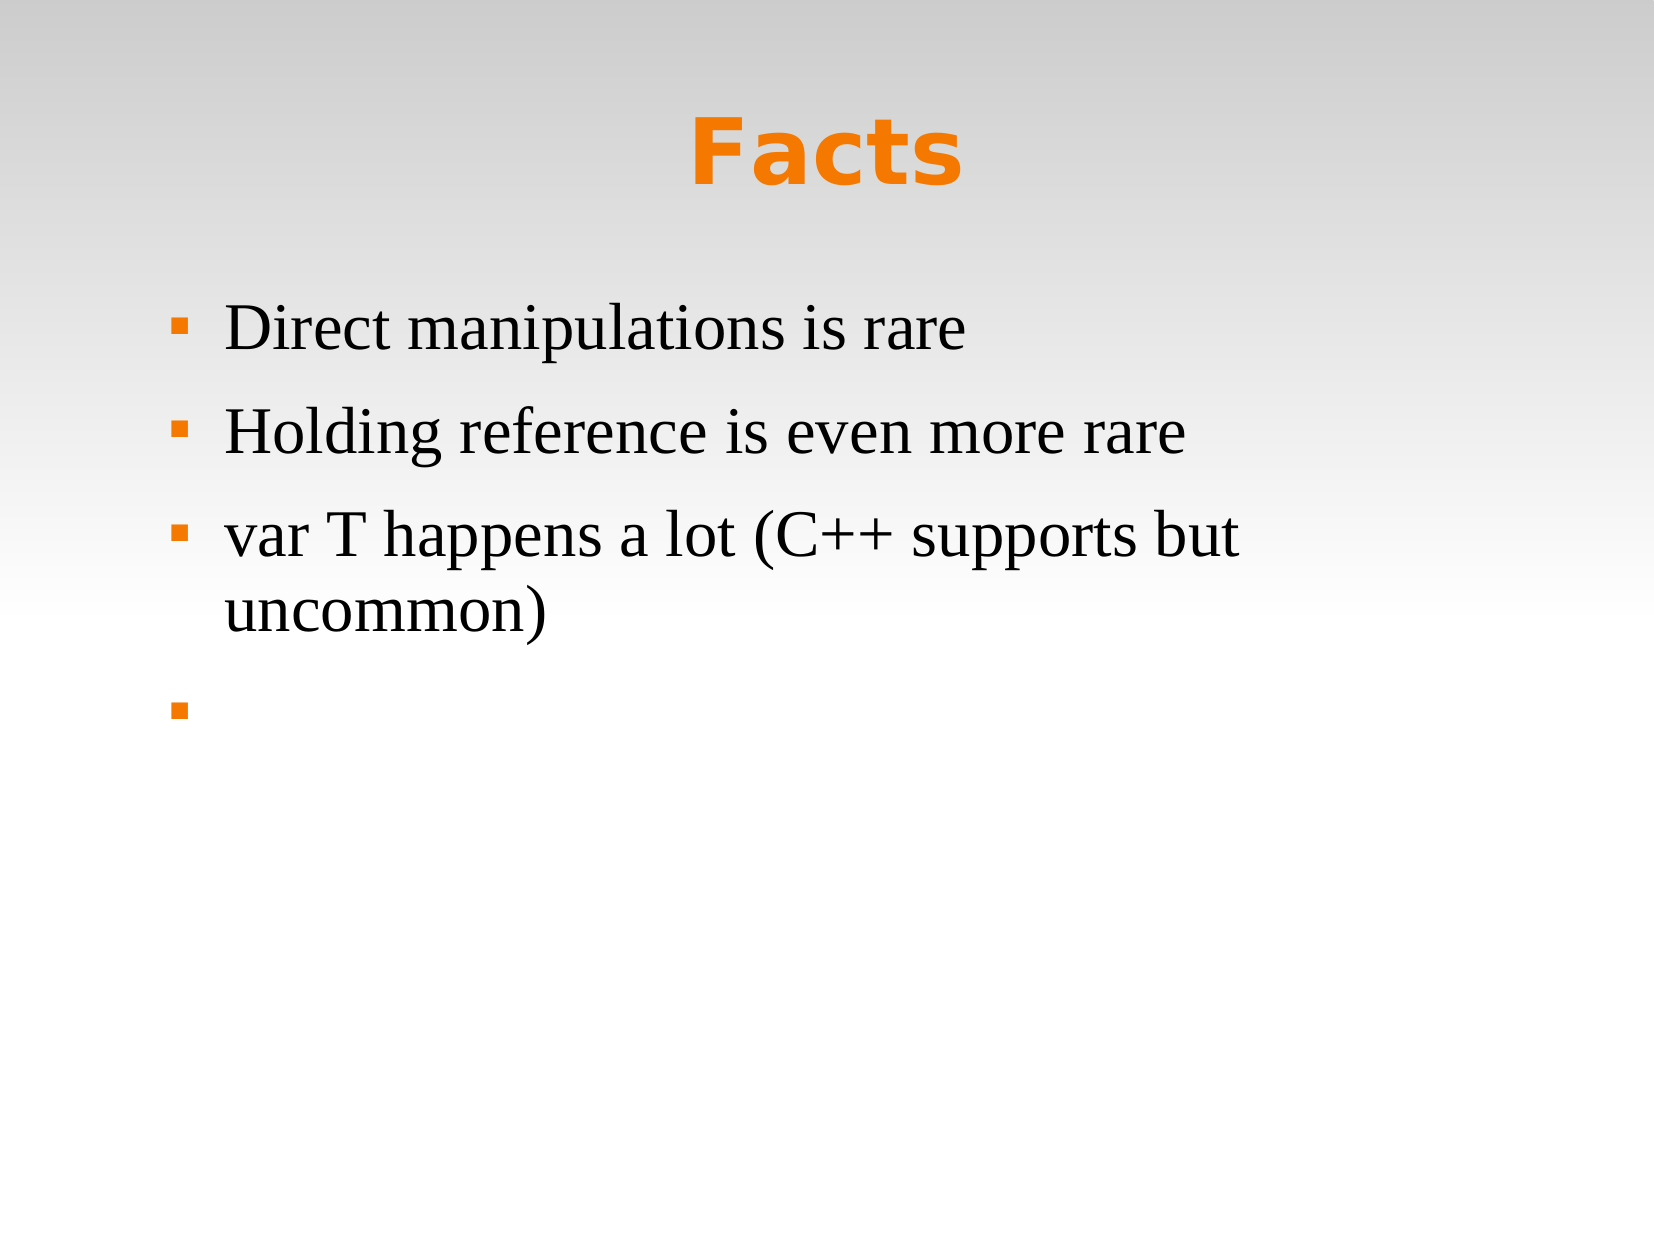

# Facts
Direct manipulations is rare
Holding reference is even more rare
var T happens a lot (C++ supports but uncommon)